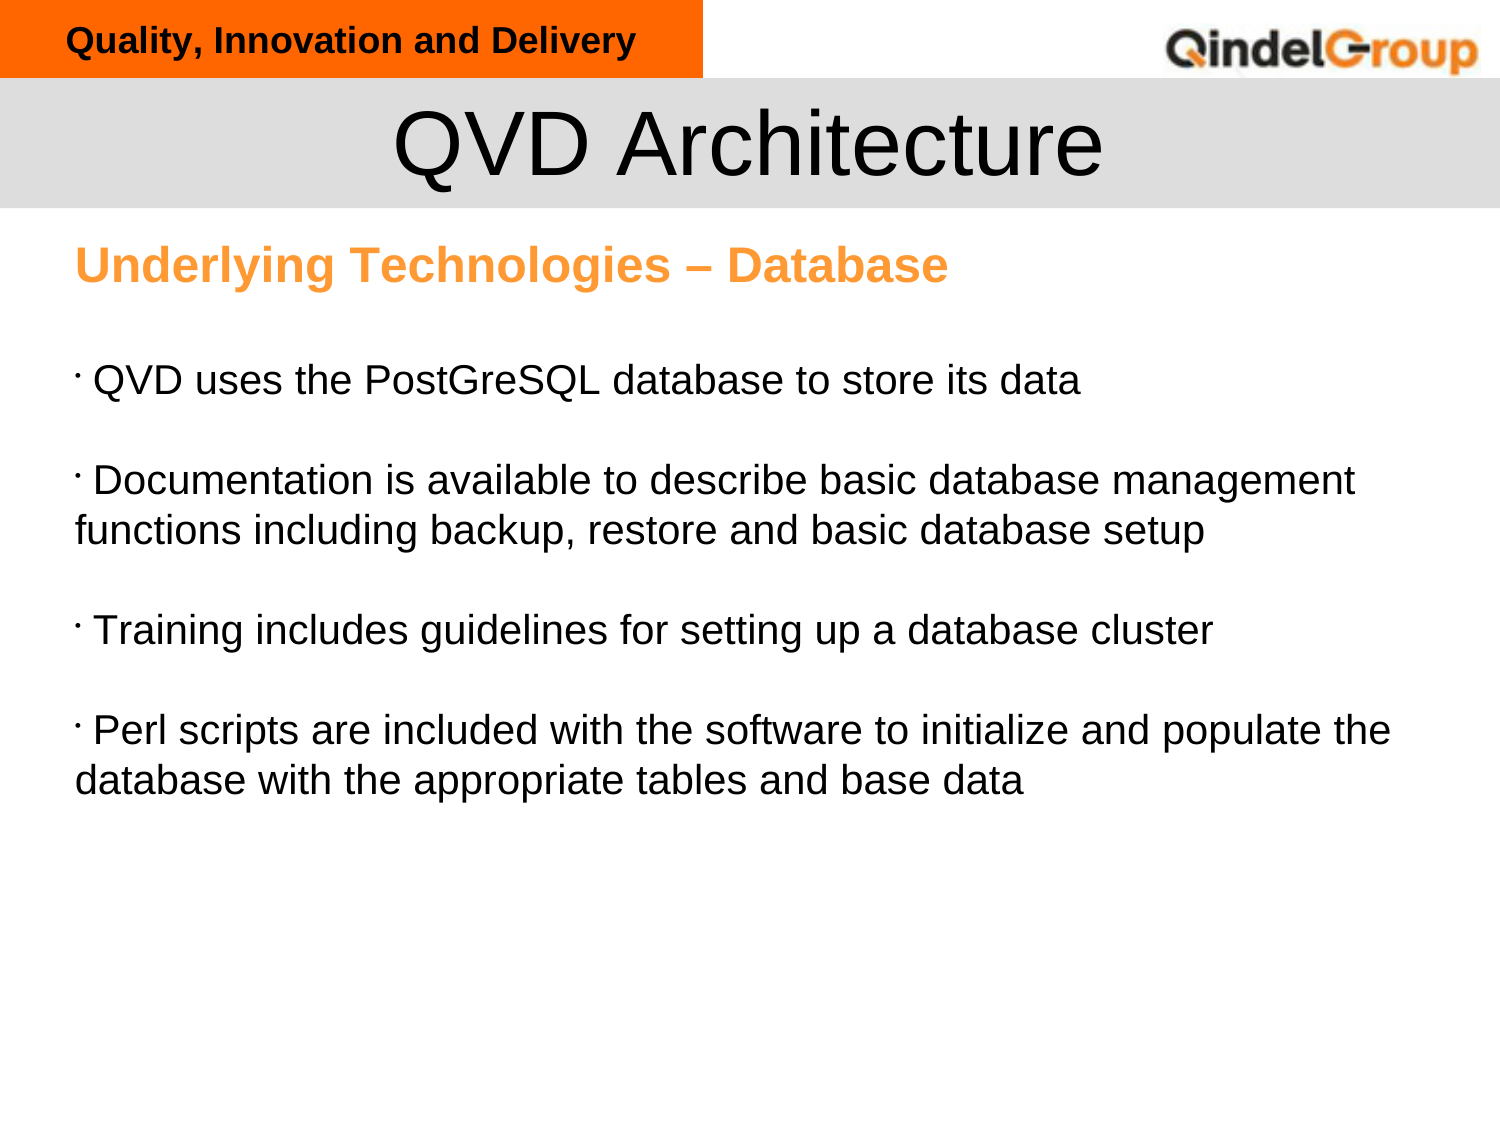

# QVD Architecture
Underlying Technologies – Database
 QVD uses the PostGreSQL database to store its data
 Documentation is available to describe basic database management functions including backup, restore and basic database setup
 Training includes guidelines for setting up a database cluster
 Perl scripts are included with the software to initialize and populate the database with the appropriate tables and base data